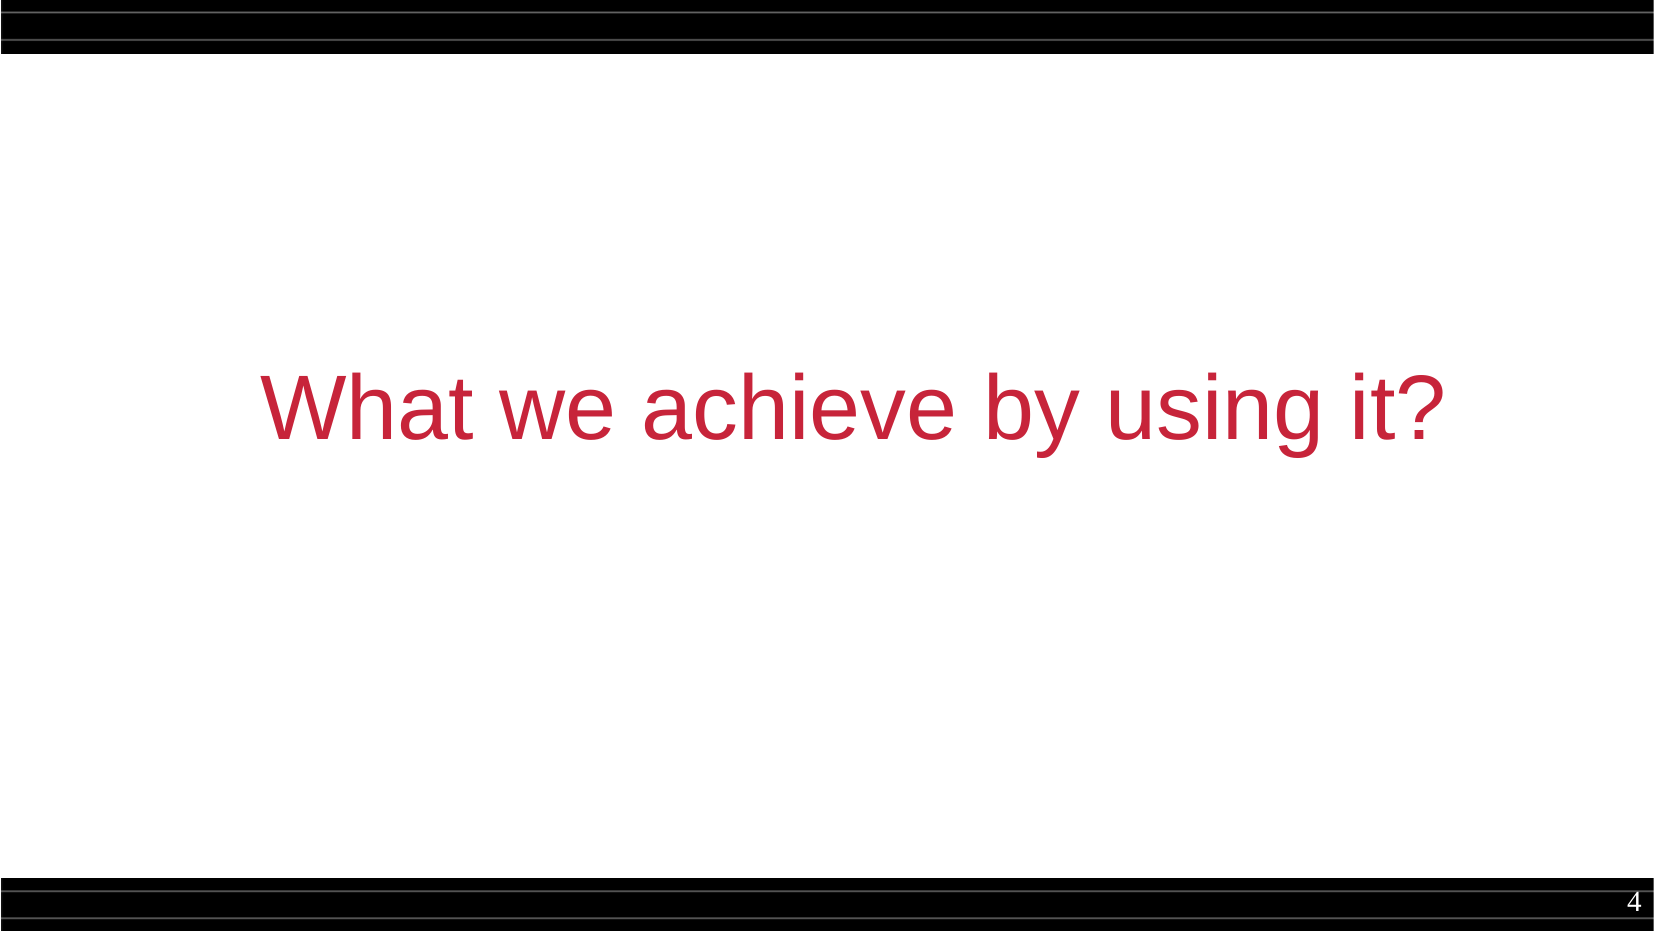

# What What we achieve by using it?